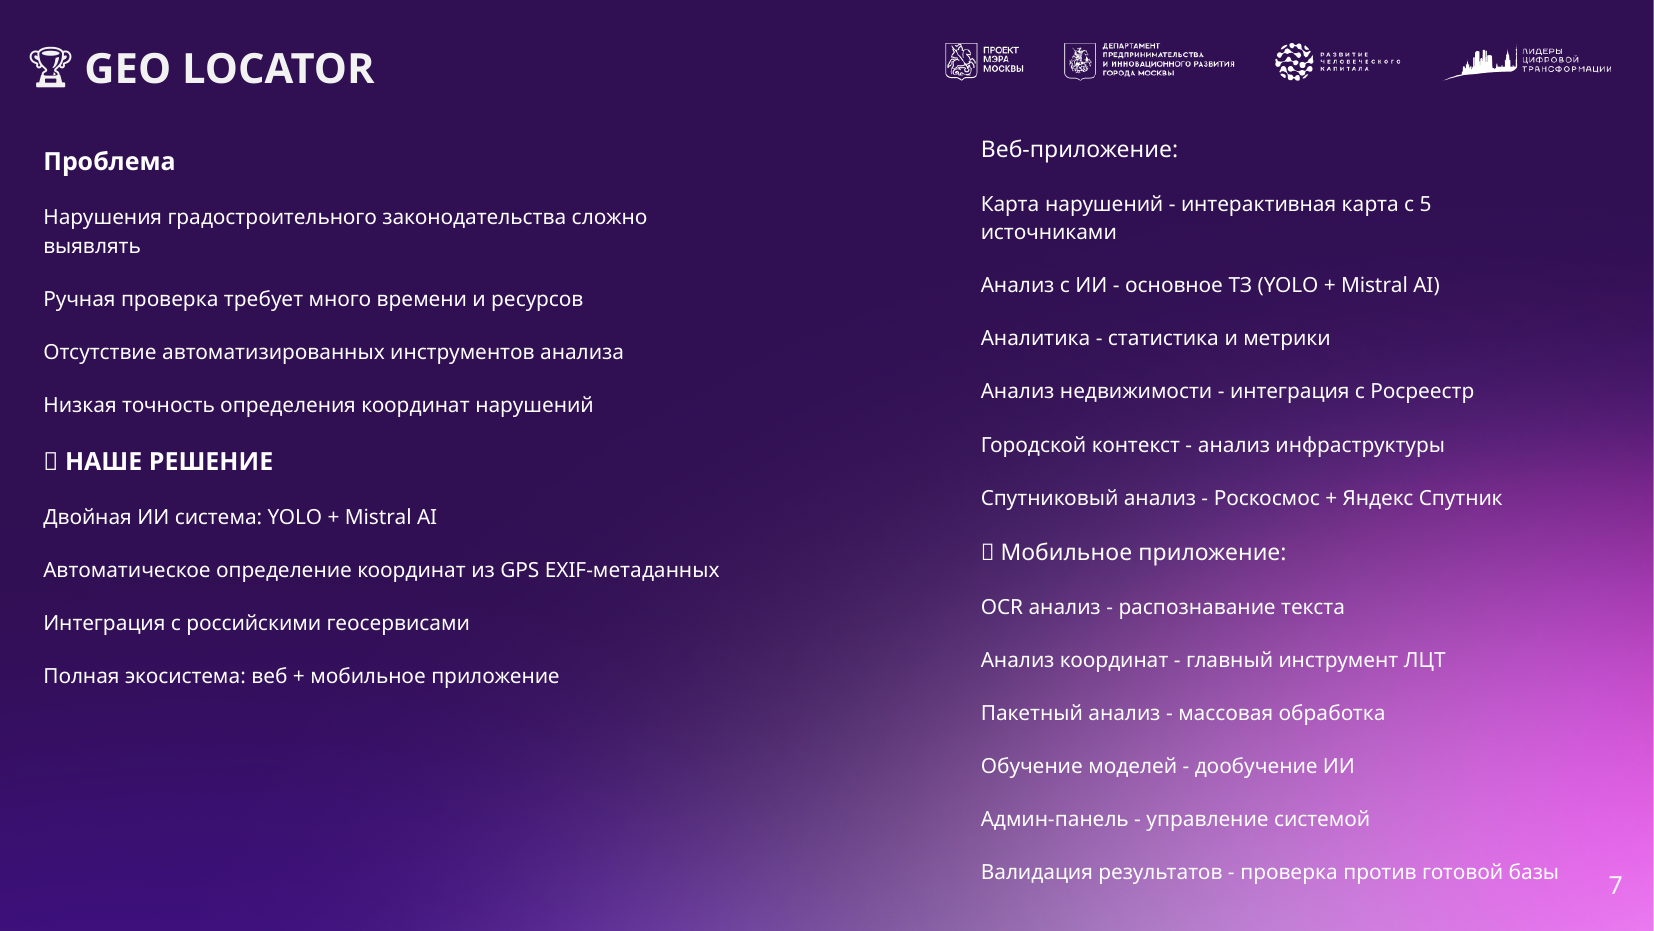

# 🏆 GEO LOCATOR
Проблема
Нарушения градостроительного законодательства сложно выявлять
Ручная проверка требует много времени и ресурсов
Отсутствие автоматизированных инструментов анализа
Низкая точность определения координат нарушений
💡 НАШЕ РЕШЕНИЕ
Двойная ИИ система: YOLO + Mistral AI
Автоматическое определение координат из GPS EXIF-метаданных
Интеграция с российскими геосервисами
Полная экосистема: веб + мобильное приложение
Веб-приложение:
Карта нарушений - интерактивная карта с 5 источниками
Анализ с ИИ - основное ТЗ (YOLO + Mistral AI)
Аналитика - статистика и метрики
Анализ недвижимости - интеграция с Росреестр
Городской контекст - анализ инфраструктуры
Спутниковый анализ - Роскосмос + Яндекс Спутник
📱 Мобильное приложение:
OCR анализ - распознавание текста
Анализ координат - главный инструмент ЛЦТ
Пакетный анализ - массовая обработка
Обучение моделей - дообучение ИИ
Админ-панель - управление системой
Валидация результатов - проверка против готовой базы